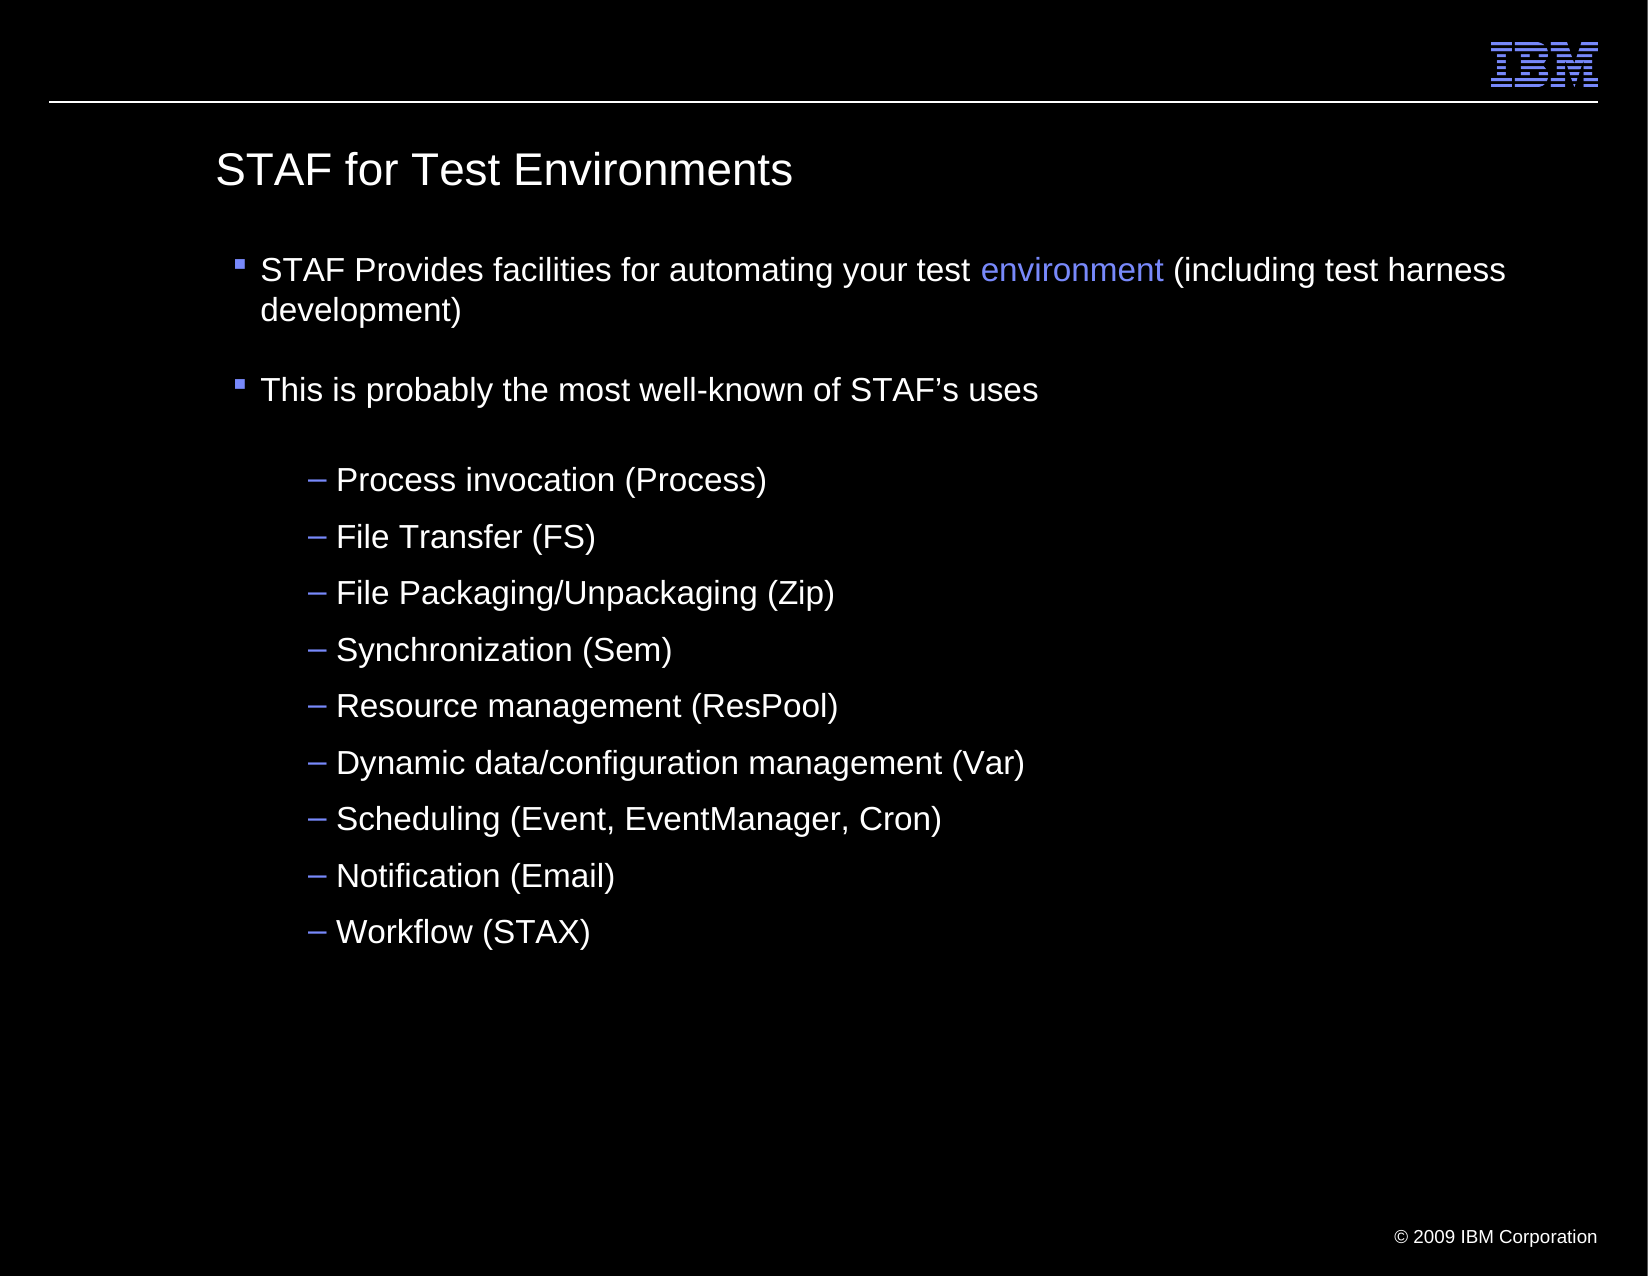

# STAF for Test Environments
STAF Provides facilities for automating your test environment (including test harness development)
This is probably the most well-known of STAF’s uses
Process invocation (Process)
File Transfer (FS)
File Packaging/Unpackaging (Zip)
Synchronization (Sem)
Resource management (ResPool)
Dynamic data/configuration management (Var)
Scheduling (Event, EventManager, Cron)
Notification (Email)
Workflow (STAX)